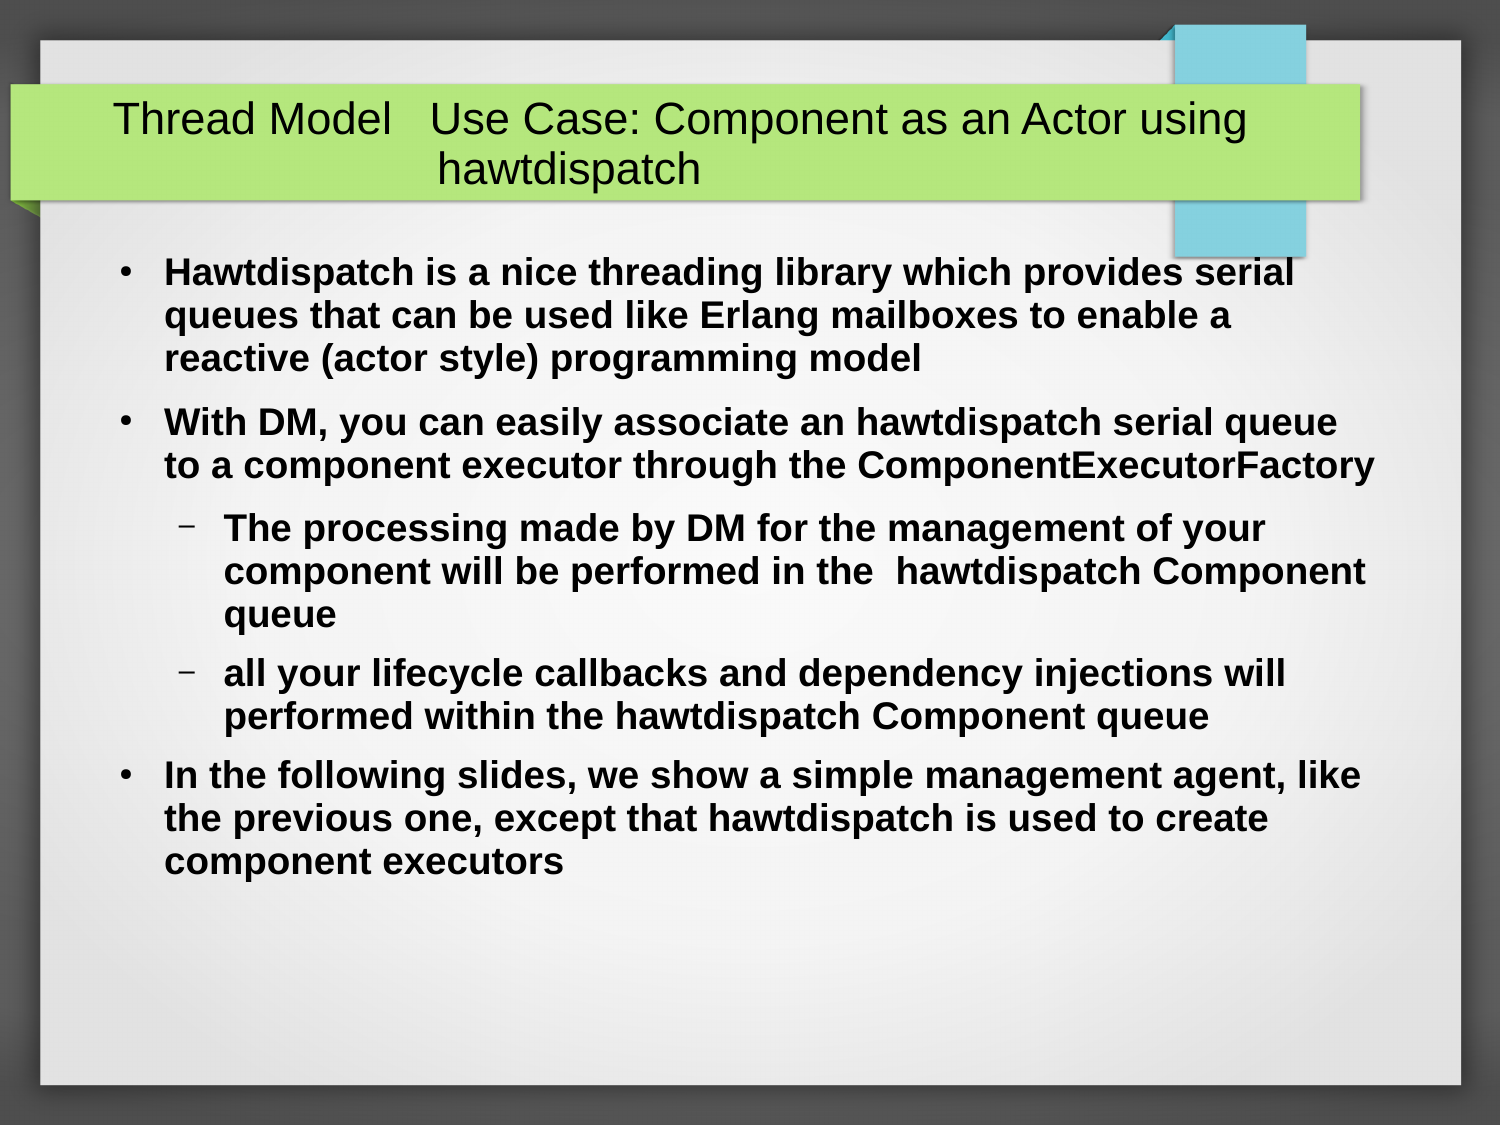

# Thread Model Use Case: Component as an Actor using hawtdispatch
Hawtdispatch is a nice threading library which provides serial queues that can be used like Erlang mailboxes to enable a reactive (actor style) programming model
With DM, you can easily associate an hawtdispatch serial queue to a component executor through the ComponentExecutorFactory
The processing made by DM for the management of your component will be performed in the hawtdispatch Component queue
all your lifecycle callbacks and dependency injections will performed within the hawtdispatch Component queue
In the following slides, we show a simple management agent, like the previous one, except that hawtdispatch is used to create component executors